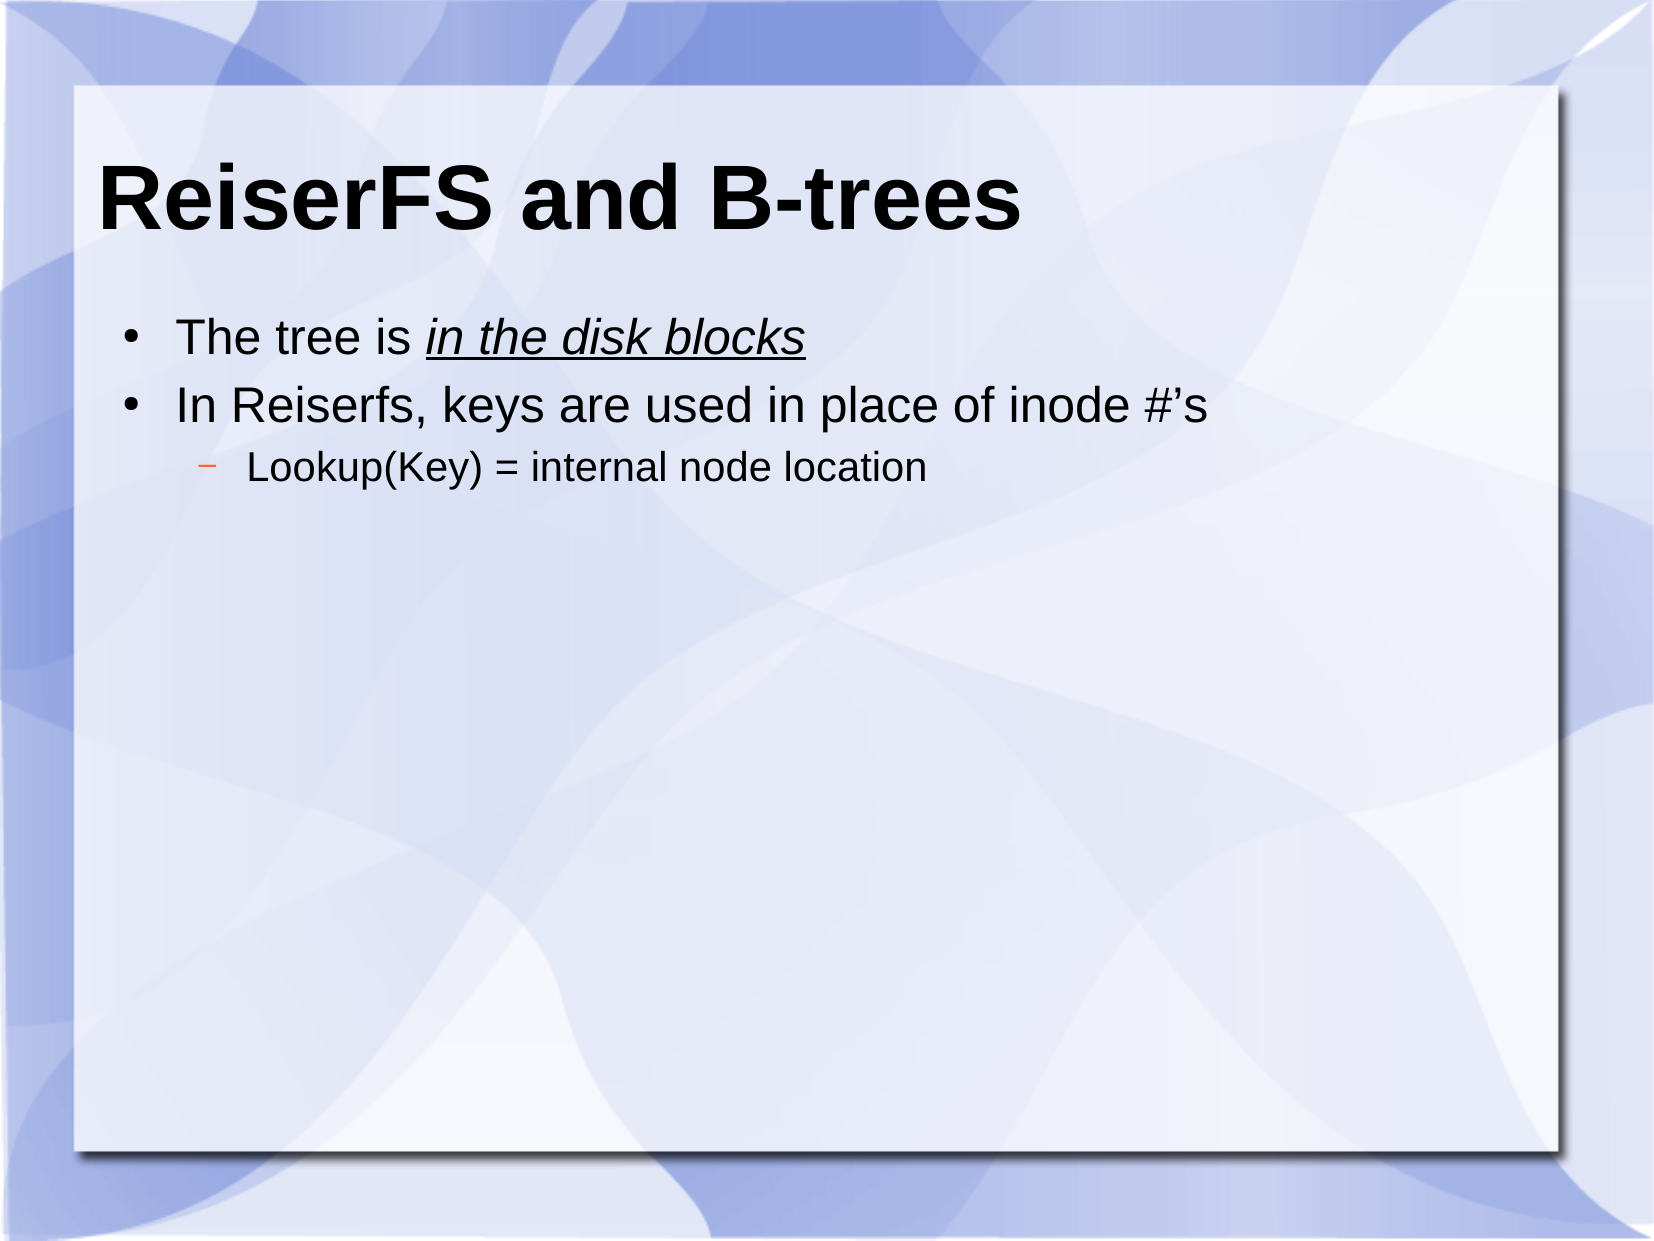

# ReiserFS and B-trees
The tree is in the disk blocks
In Reiserfs, keys are used in place of inode #’s
Lookup(Key) = internal node location
8/29/2003
24